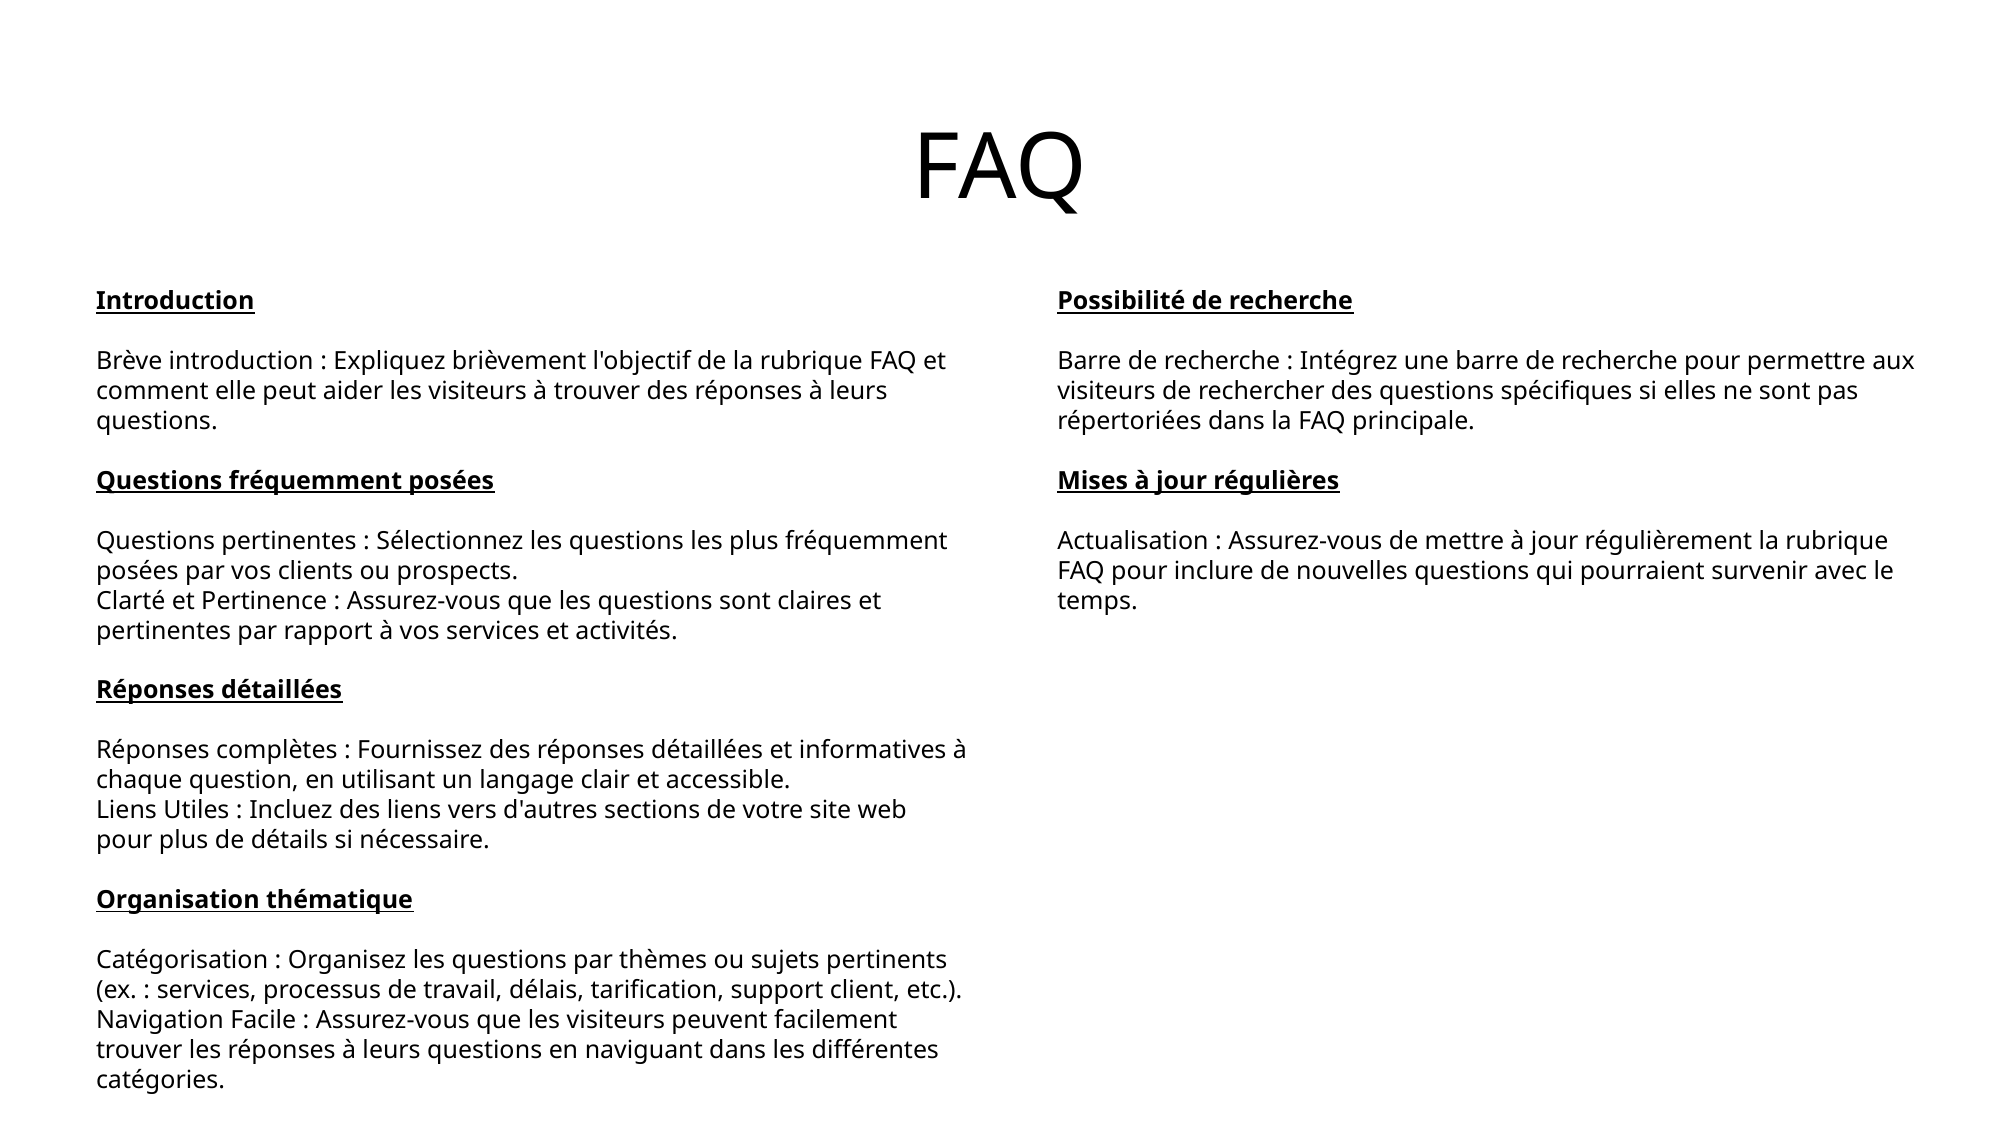

# FAQ
Introduction
Brève introduction : Expliquez brièvement l'objectif de la rubrique FAQ et comment elle peut aider les visiteurs à trouver des réponses à leurs questions.
Questions fréquemment posées
Questions pertinentes : Sélectionnez les questions les plus fréquemment posées par vos clients ou prospects.
Clarté et Pertinence : Assurez-vous que les questions sont claires et pertinentes par rapport à vos services et activités.
Réponses détaillées
Réponses complètes : Fournissez des réponses détaillées et informatives à chaque question, en utilisant un langage clair et accessible.
Liens Utiles : Incluez des liens vers d'autres sections de votre site web pour plus de détails si nécessaire.
Organisation thématique
Catégorisation : Organisez les questions par thèmes ou sujets pertinents (ex. : services, processus de travail, délais, tarification, support client, etc.).
Navigation Facile : Assurez-vous que les visiteurs peuvent facilement trouver les réponses à leurs questions en naviguant dans les différentes catégories.
Possibilité de recherche
Barre de recherche : Intégrez une barre de recherche pour permettre aux visiteurs de rechercher des questions spécifiques si elles ne sont pas répertoriées dans la FAQ principale.
Mises à jour régulières
Actualisation : Assurez-vous de mettre à jour régulièrement la rubrique FAQ pour inclure de nouvelles questions qui pourraient survenir avec le temps.